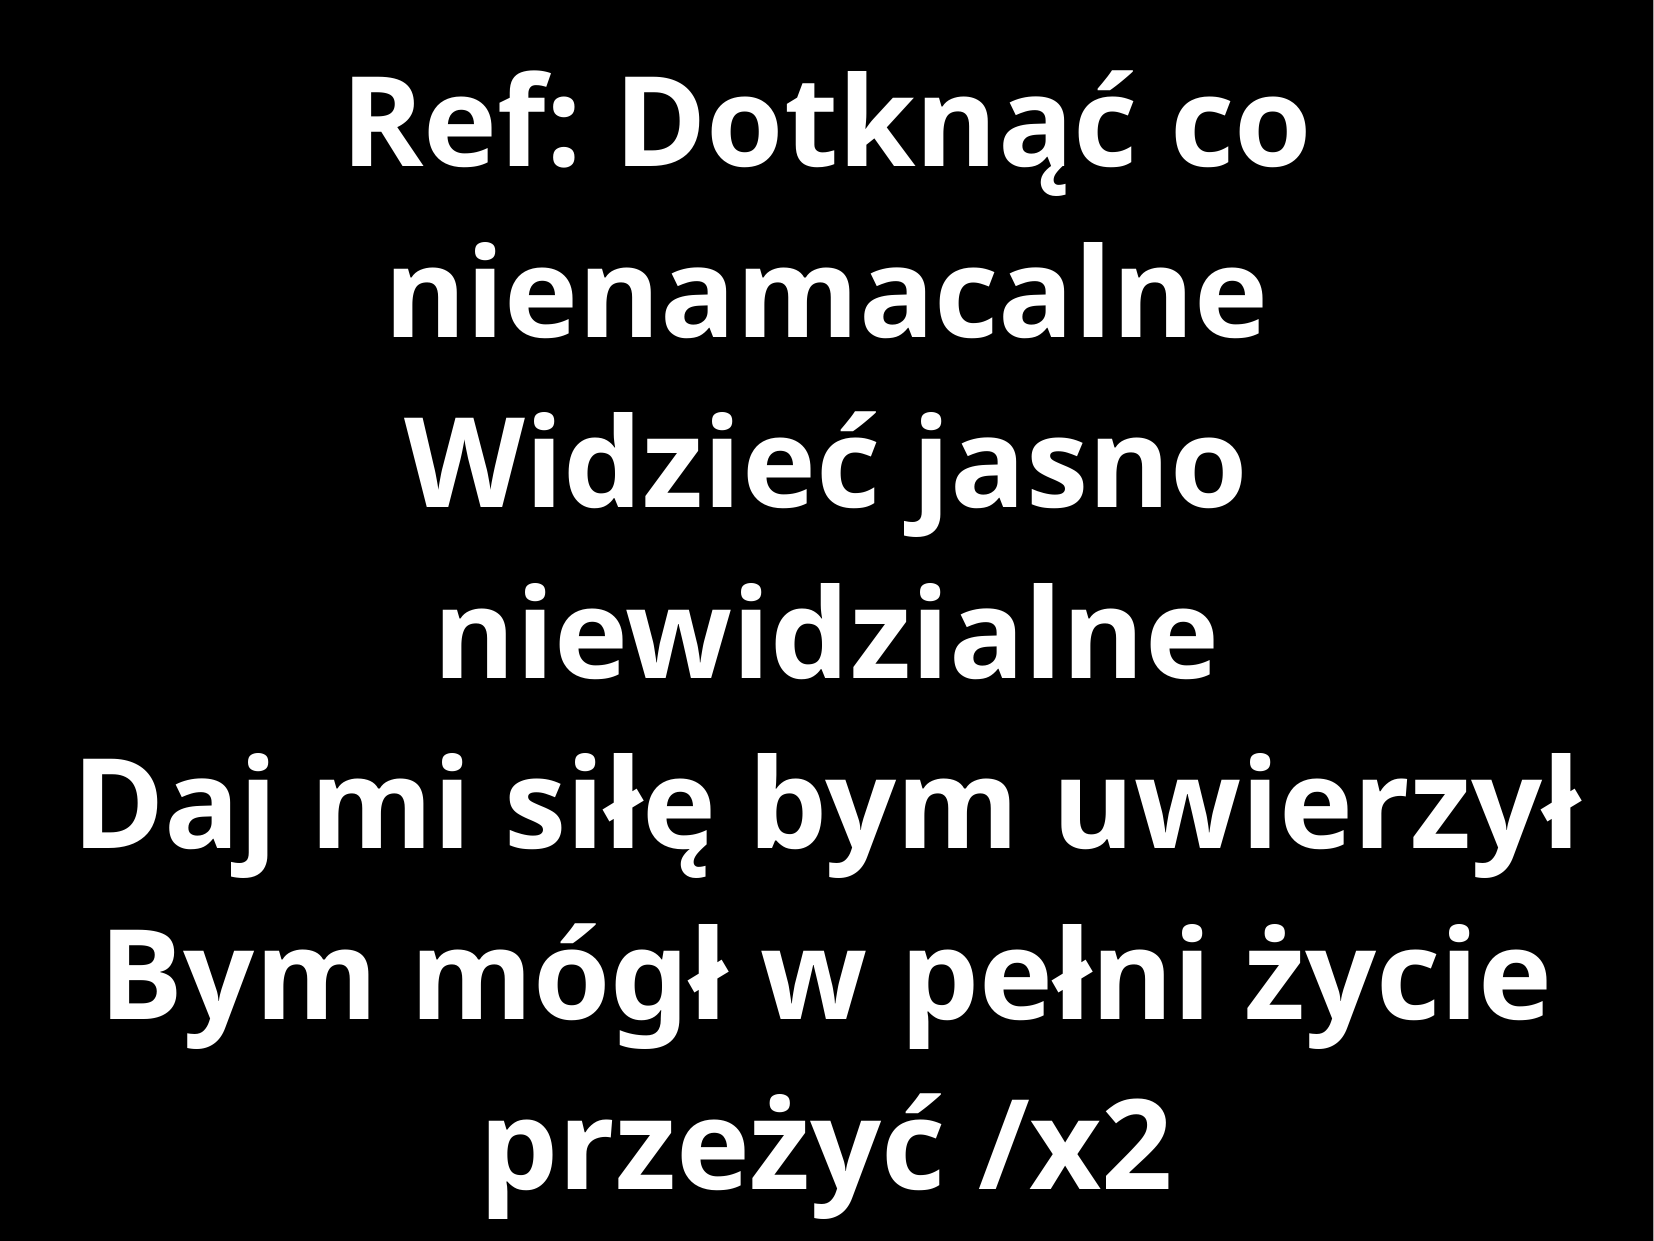

# Ref: Dotknąć co nienamacalne Widzieć jasno niewidzialne Daj mi siłę bym uwierzył Bym mógł w pełni życie przeżyć /x2